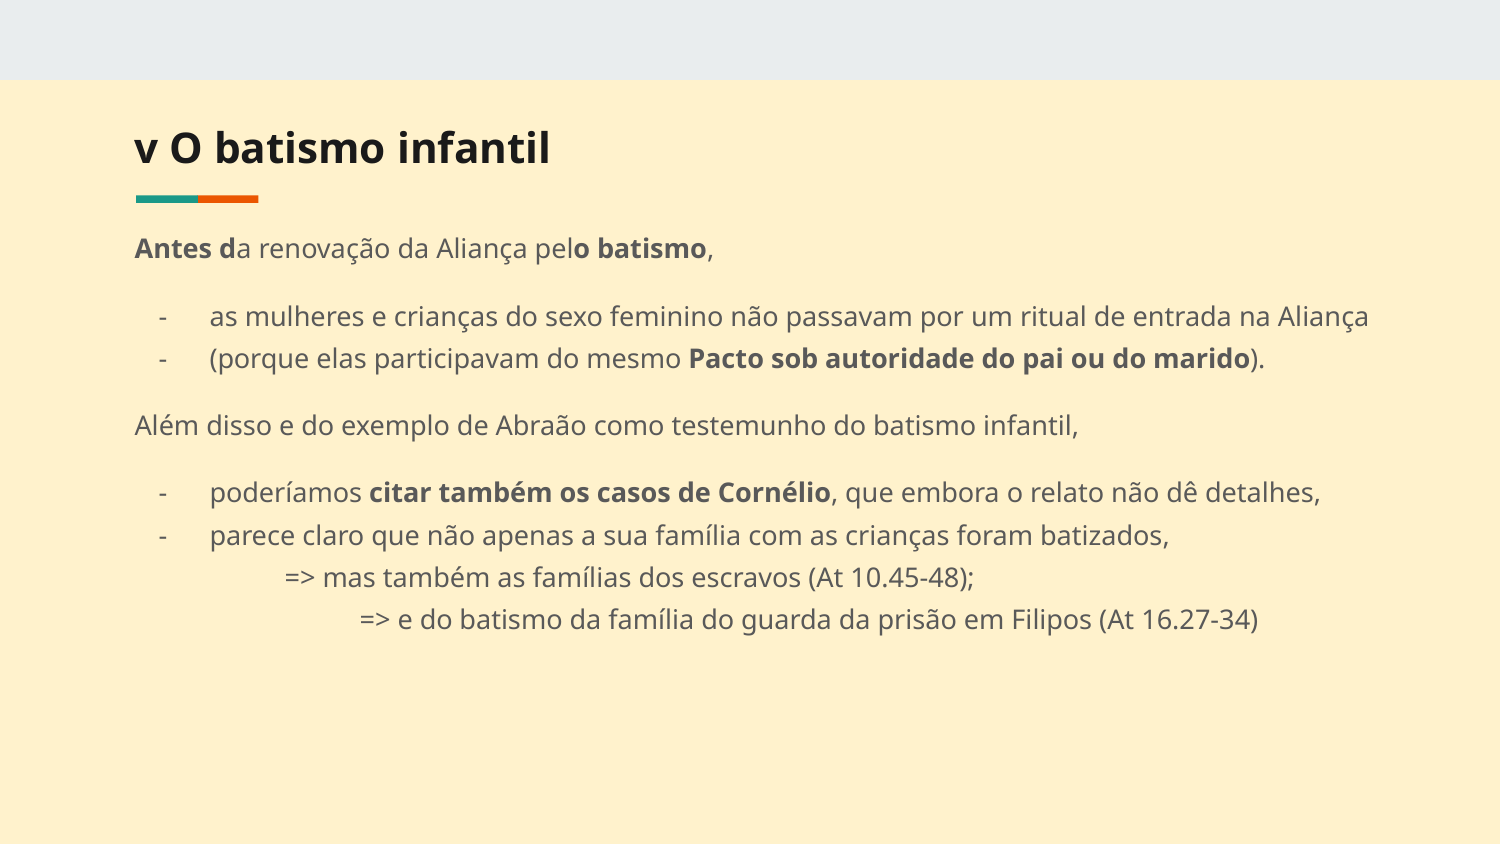

# v O batismo infantil
Antes da renovação da Aliança pelo batismo,
as mulheres e crianças do sexo feminino não passavam por um ritual de entrada na Aliança
(porque elas participavam do mesmo Pacto sob autoridade do pai ou do marido).
Além disso e do exemplo de Abraão como testemunho do batismo infantil,
poderíamos citar também os casos de Cornélio, que embora o relato não dê detalhes,
parece claro que não apenas a sua família com as crianças foram batizados, 					=> mas também as famílias dos escravos (At 10.45-48); 								=> e do batismo da família do guarda da prisão em Filipos (At 16.27-34)